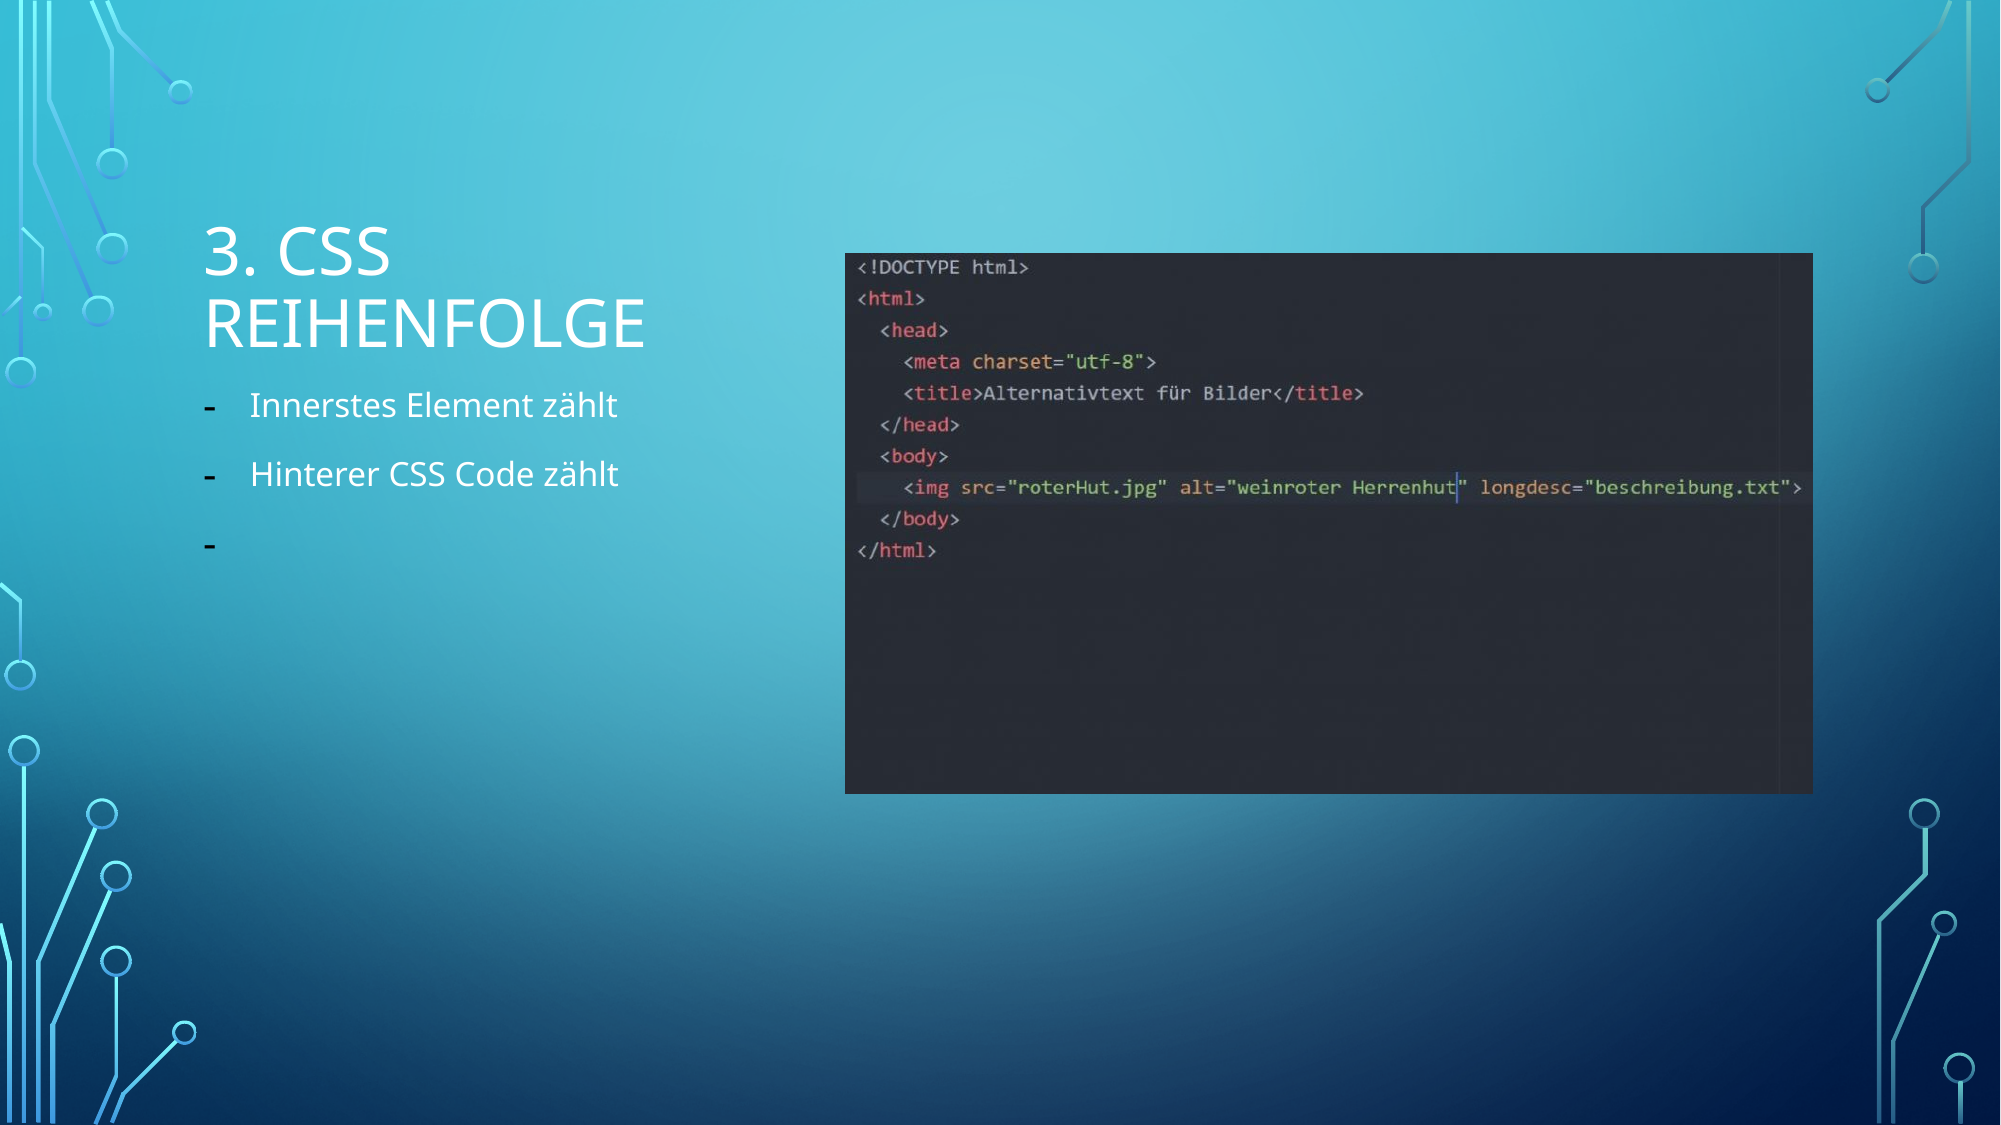

# 3. CSS Reihenfolge
Innerstes Element zählt
Hinterer CSS Code zählt